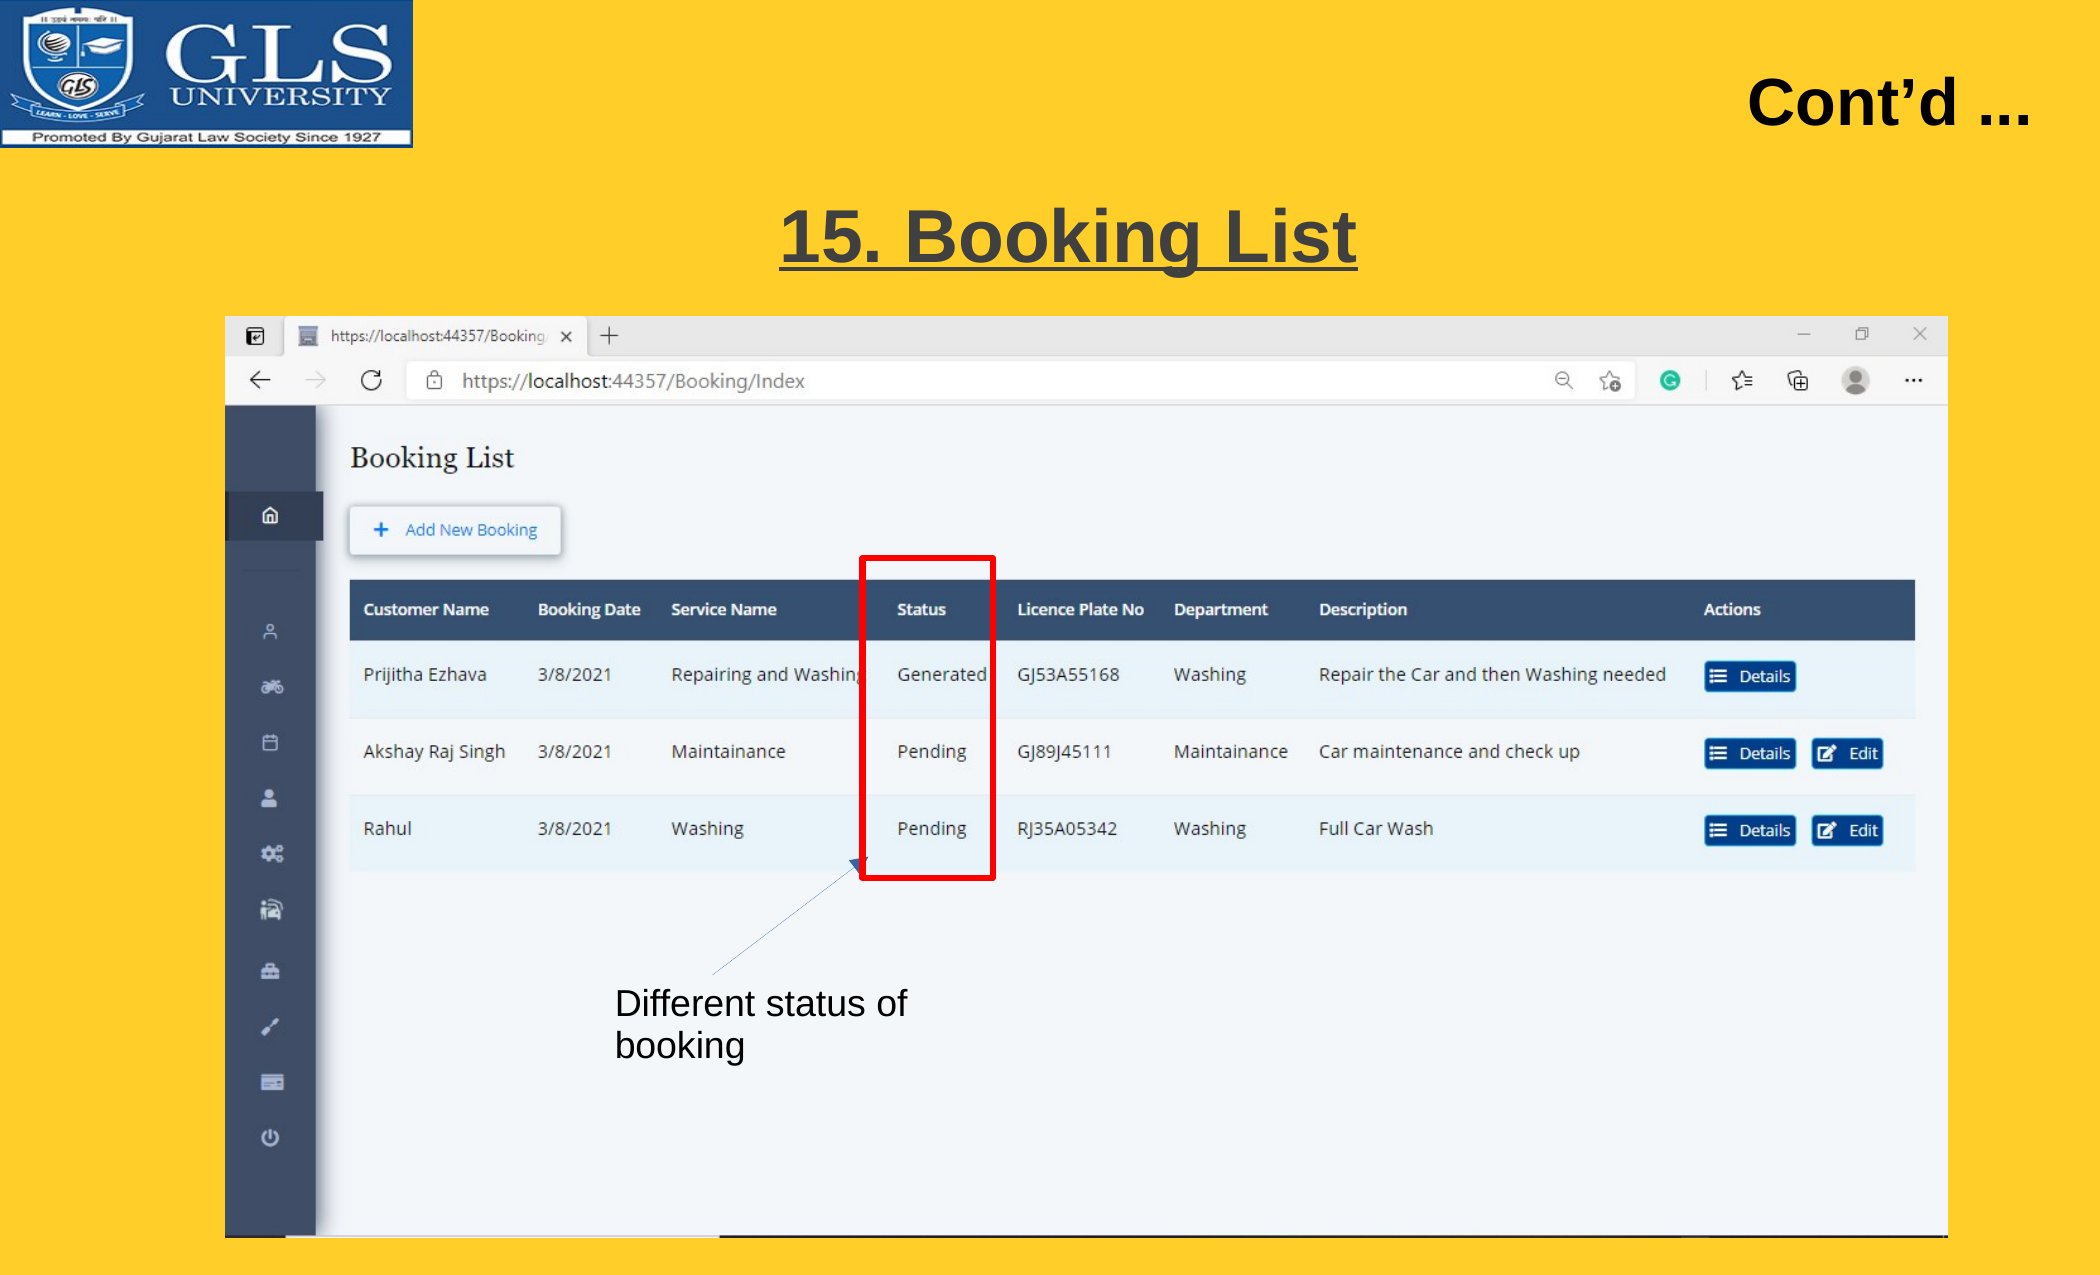

Cont’d ...
15. Booking List
Different status of booking